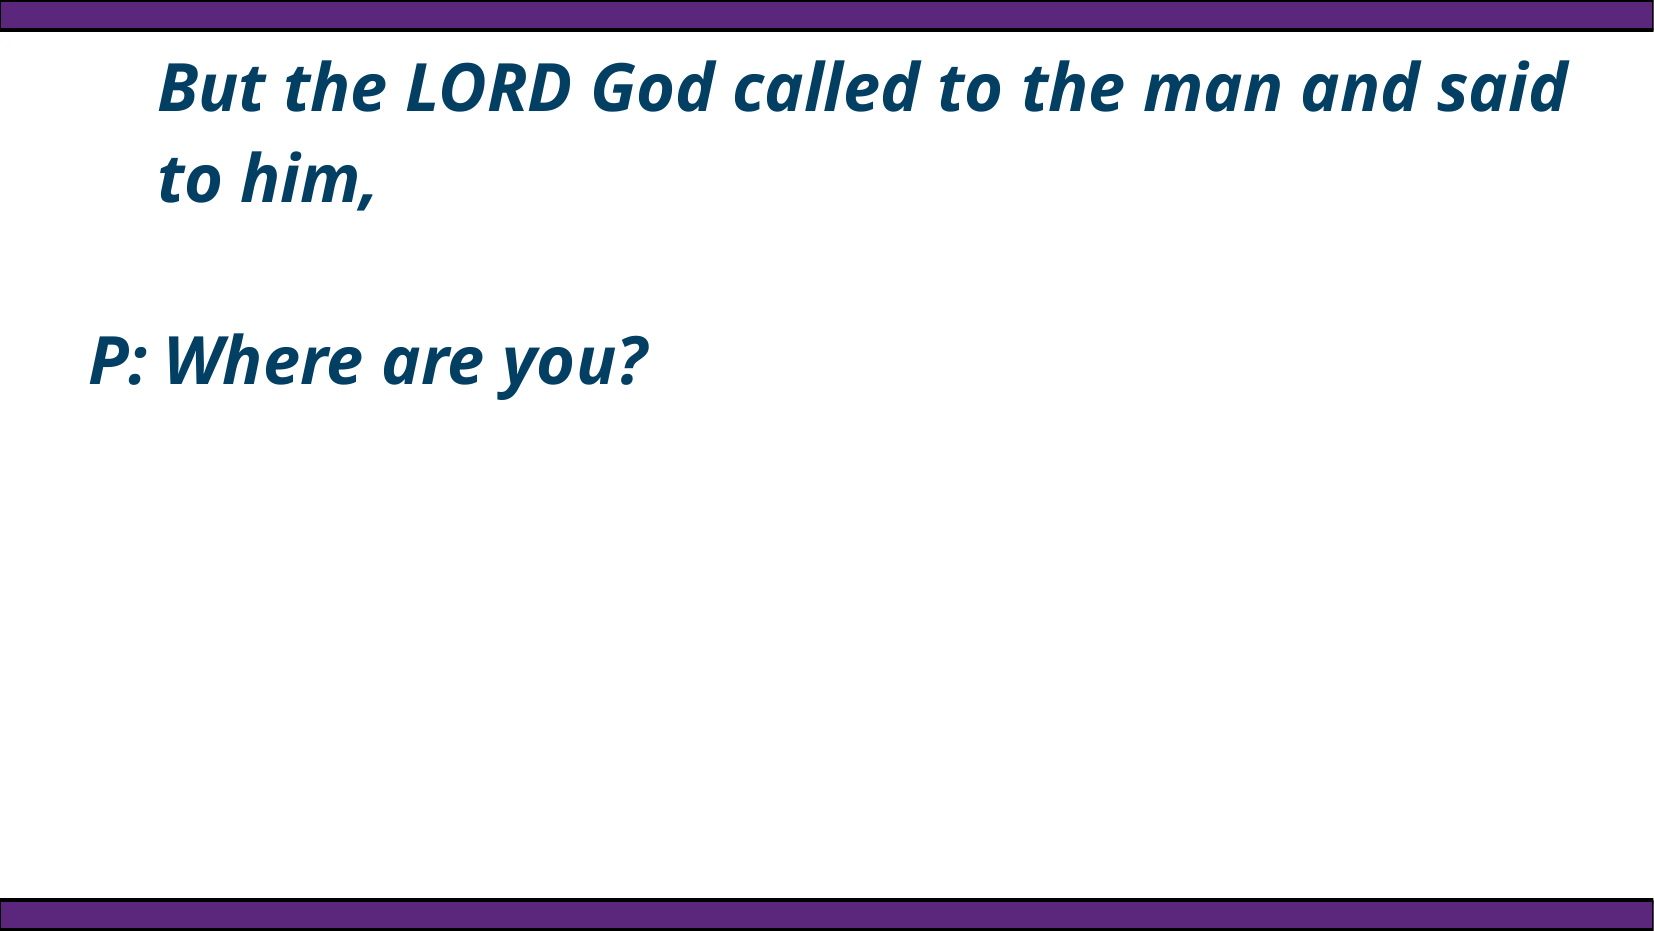

But the Lord God called to the man and said
 to him,
P:	Where are you?